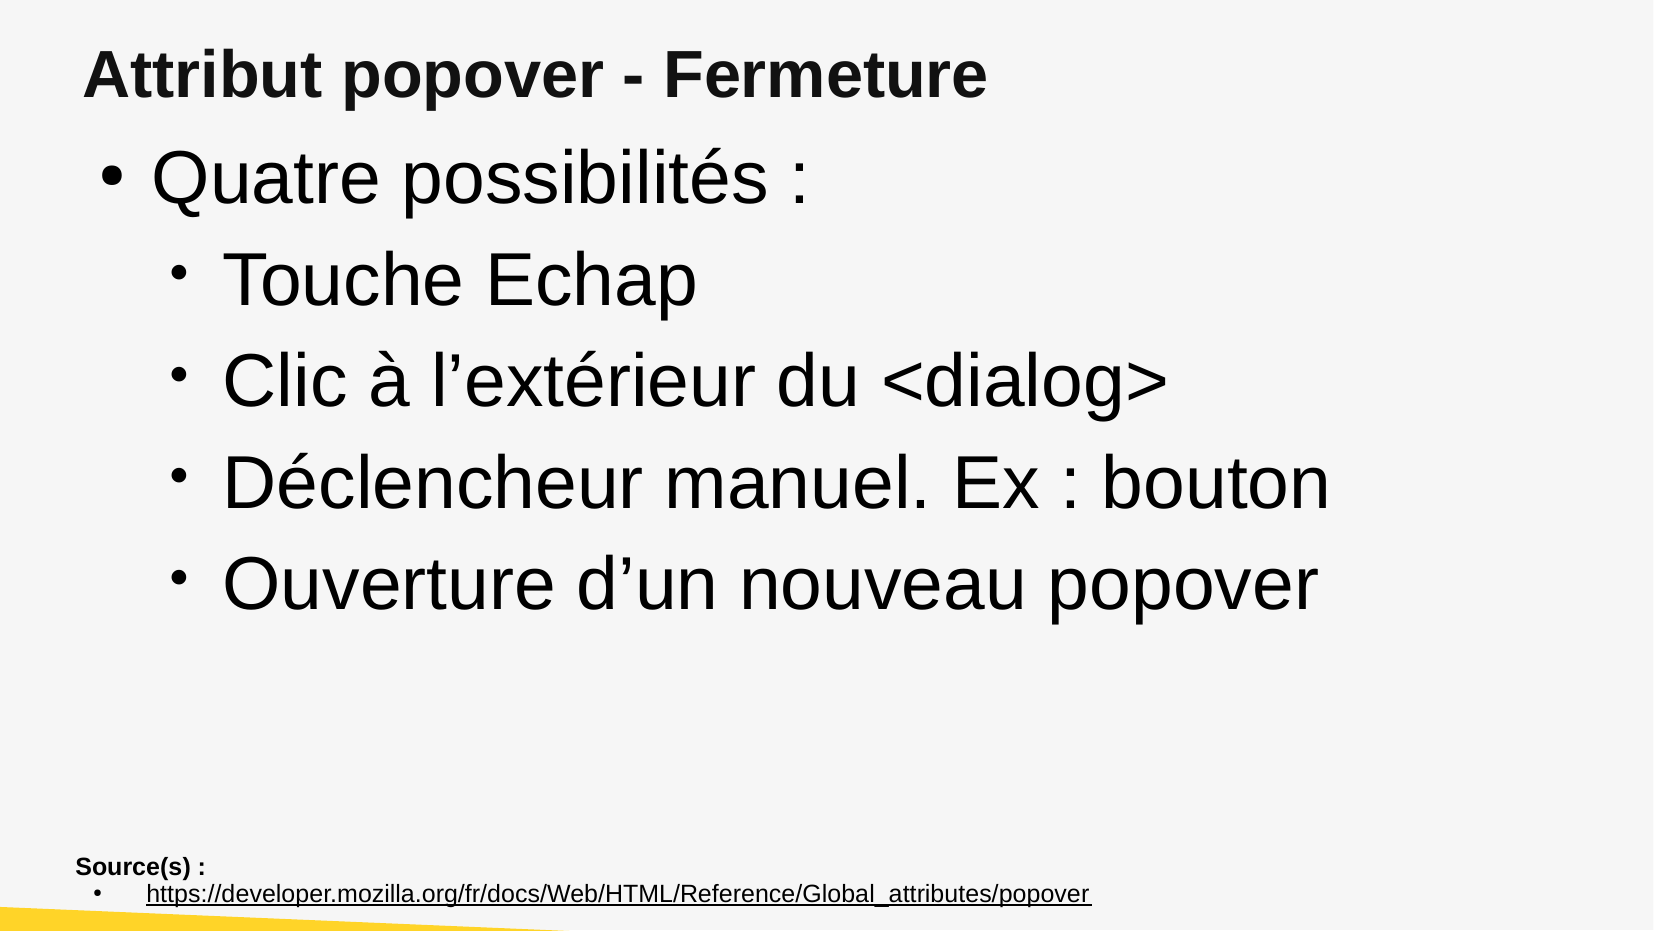

# Attribut popover - Fermeture
Quatre possibilités :
Touche Echap
Clic à l’extérieur du <dialog>
Déclencheur manuel. Ex : bouton
Ouverture d’un nouveau popover
Source(s) :
https://developer.mozilla.org/fr/docs/Web/HTML/Reference/Global_attributes/popover